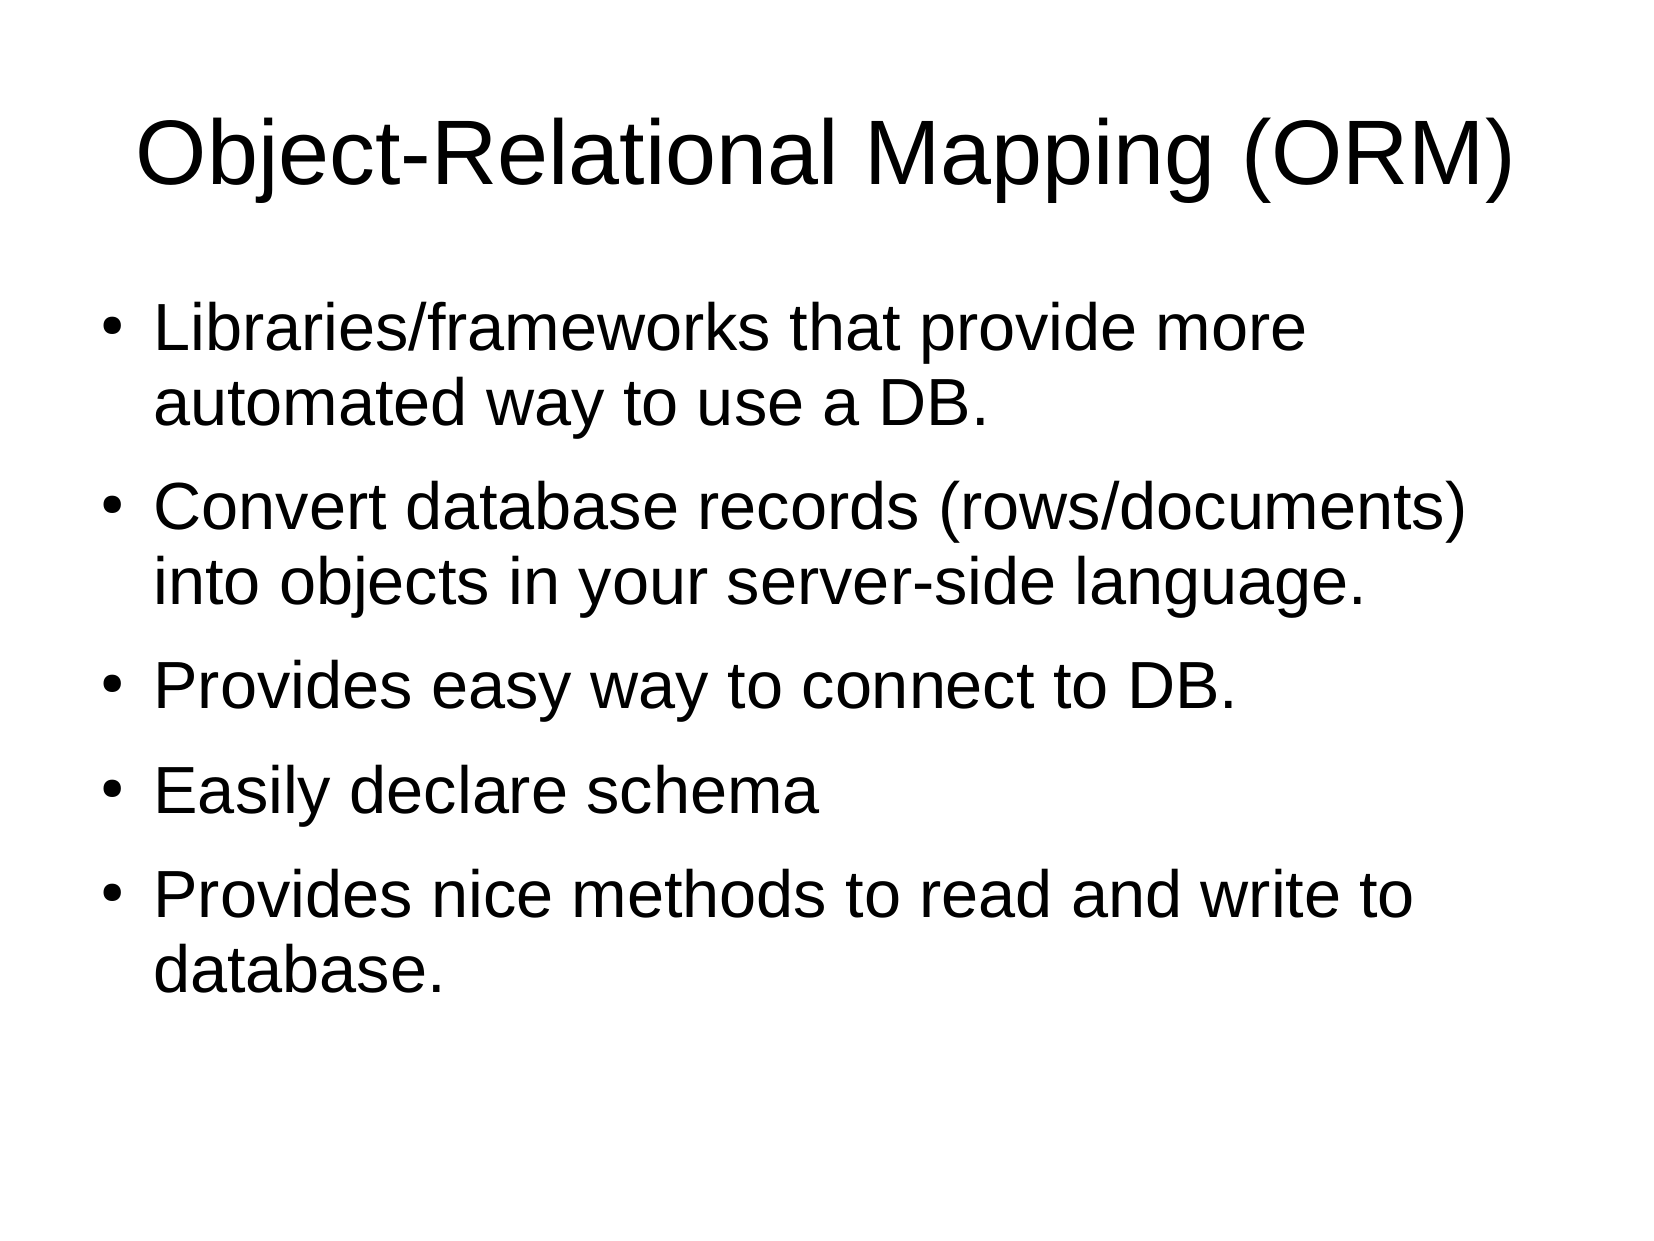

# Object-Relational Mapping (ORM)
Libraries/frameworks that provide more automated way to use a DB.
Convert database records (rows/documents) into objects in your server-side language.
Provides easy way to connect to DB.
Easily declare schema
Provides nice methods to read and write to database.